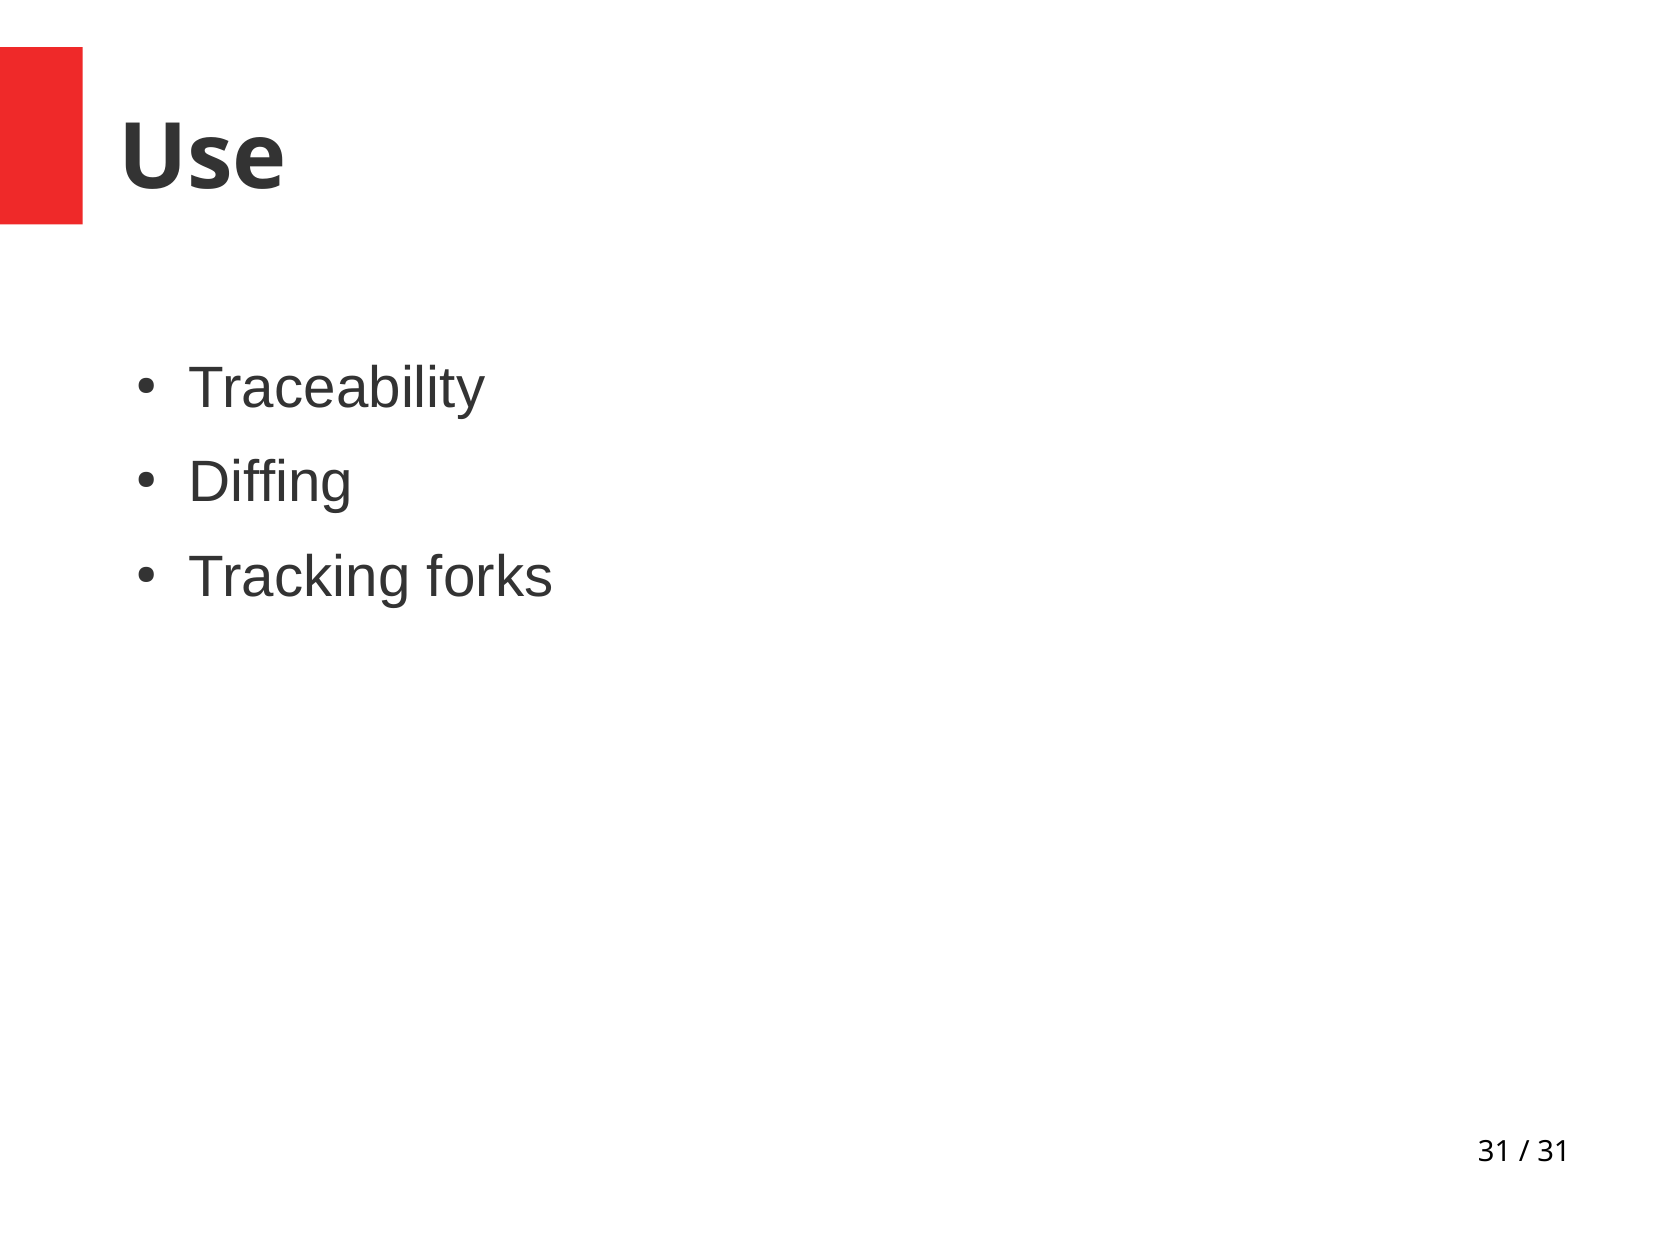

# Use
Traceability
Diffing
Tracking forks
31